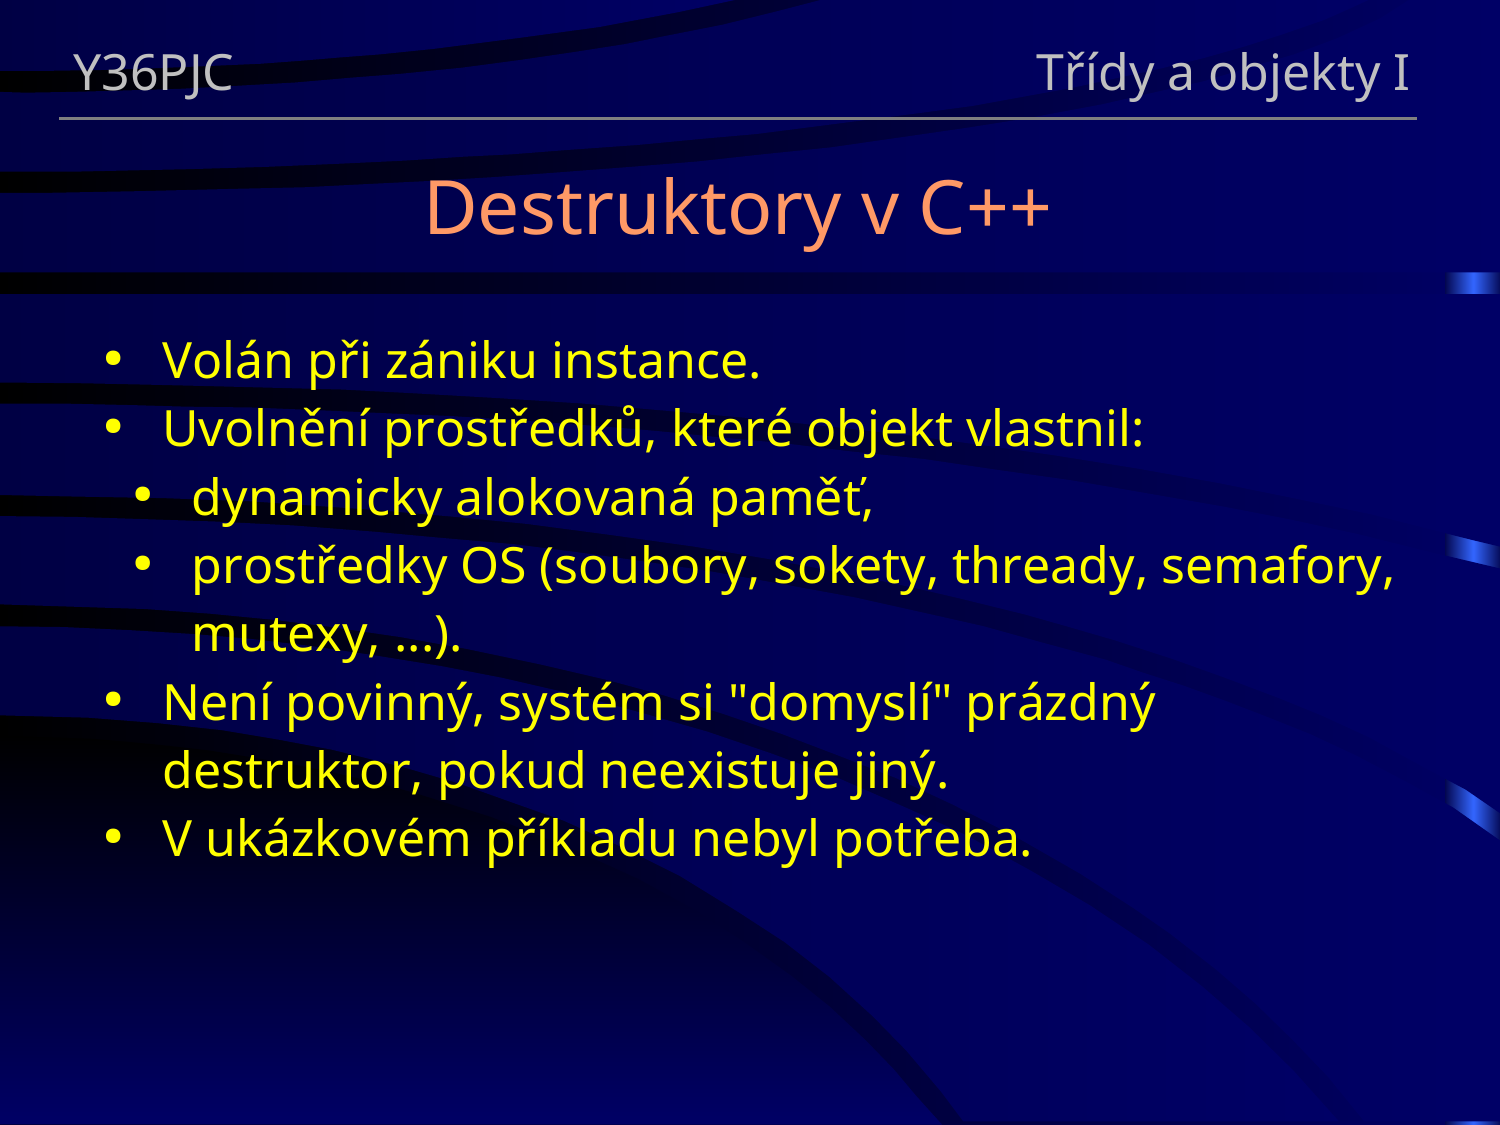

Y36PJC
Třídy a objekty I
Destruktory v C++
Volán při zániku instance.
Uvolnění prostředků, které objekt vlastnil:
dynamicky alokovaná paměť,
prostředky OS (soubory, sokety, thready, semafory, mutexy, ...).
Není povinný, systém si "domyslí" prázdný destruktor, pokud neexistuje jiný.
V ukázkovém příkladu nebyl potřeba.